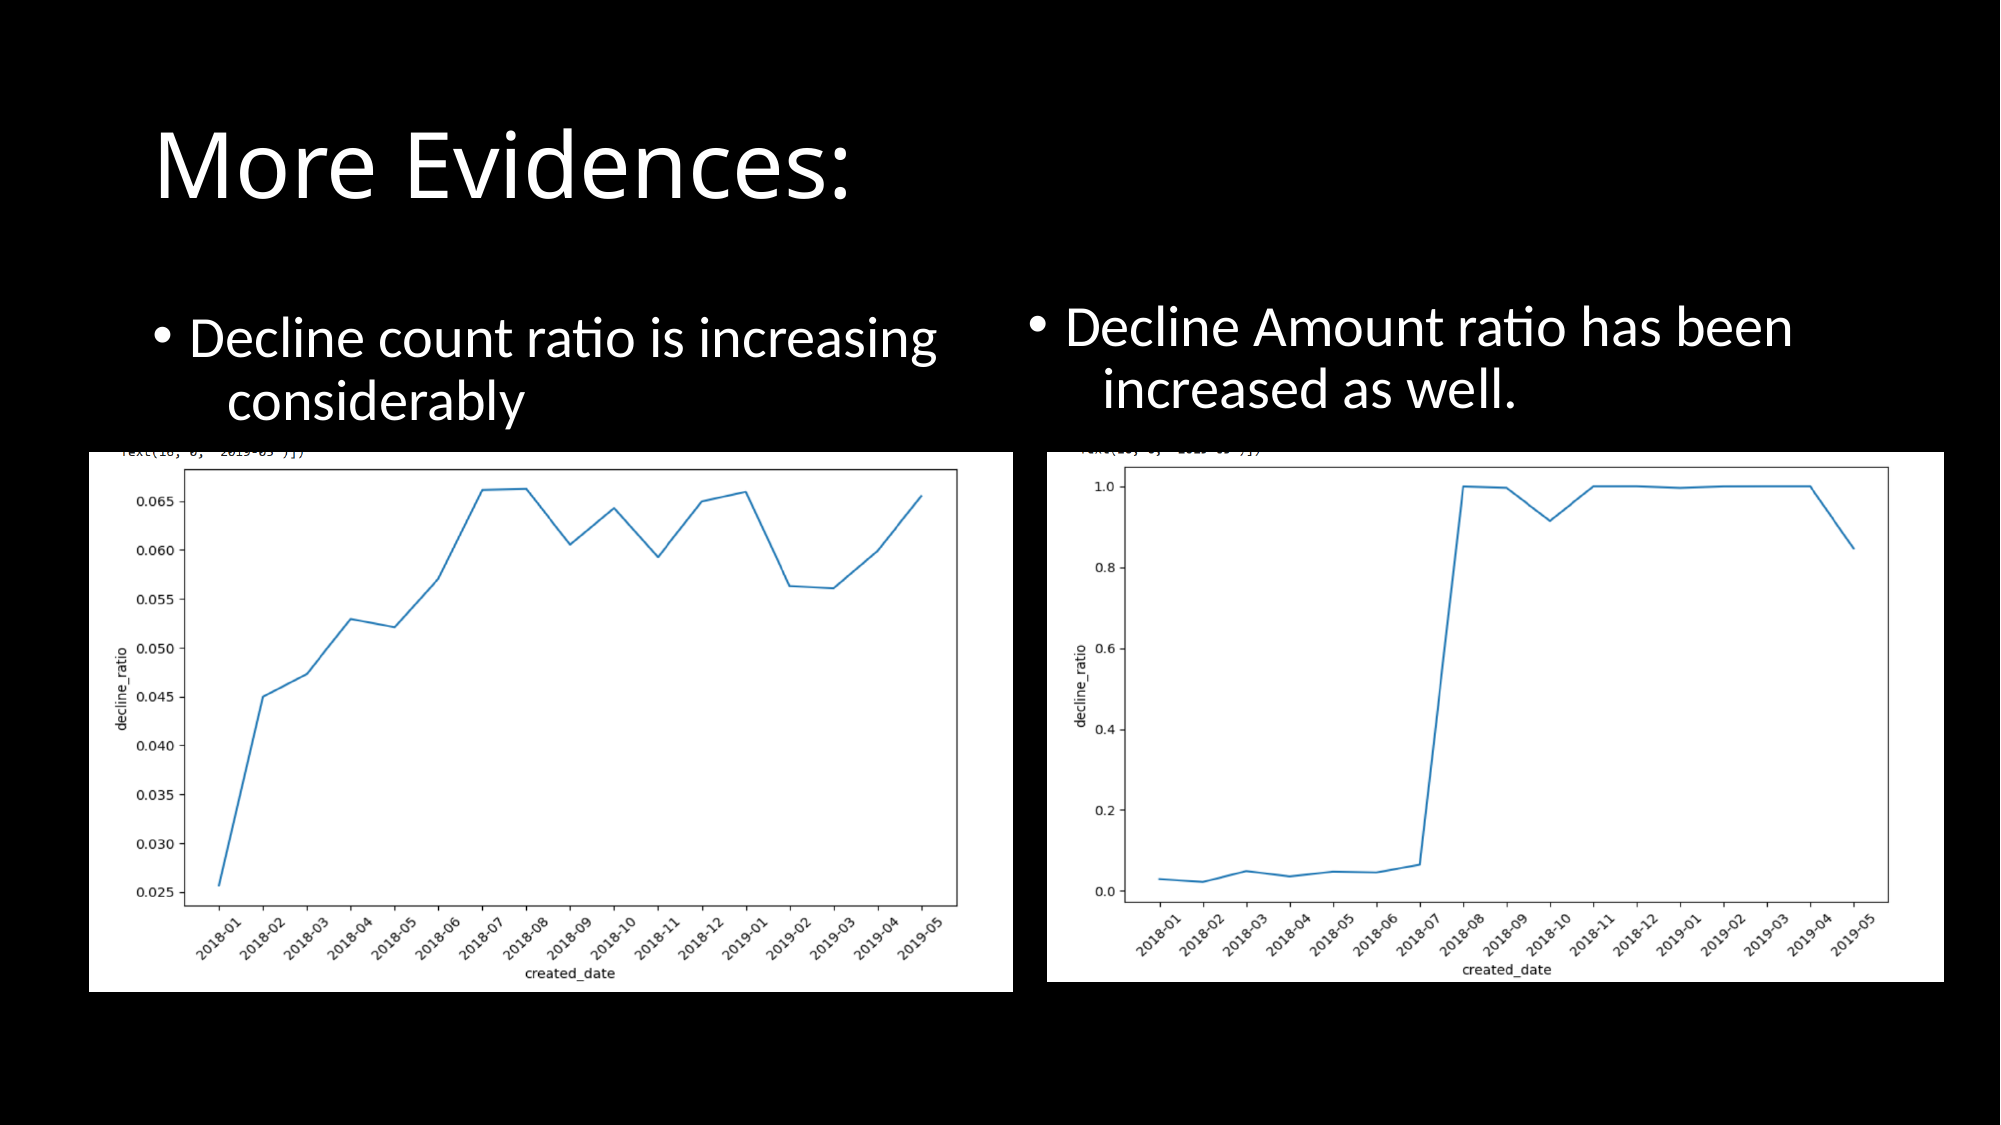

# More Evidences:
Decline Amount ratio has been increased as well.
Decline count ratio is increasing considerably